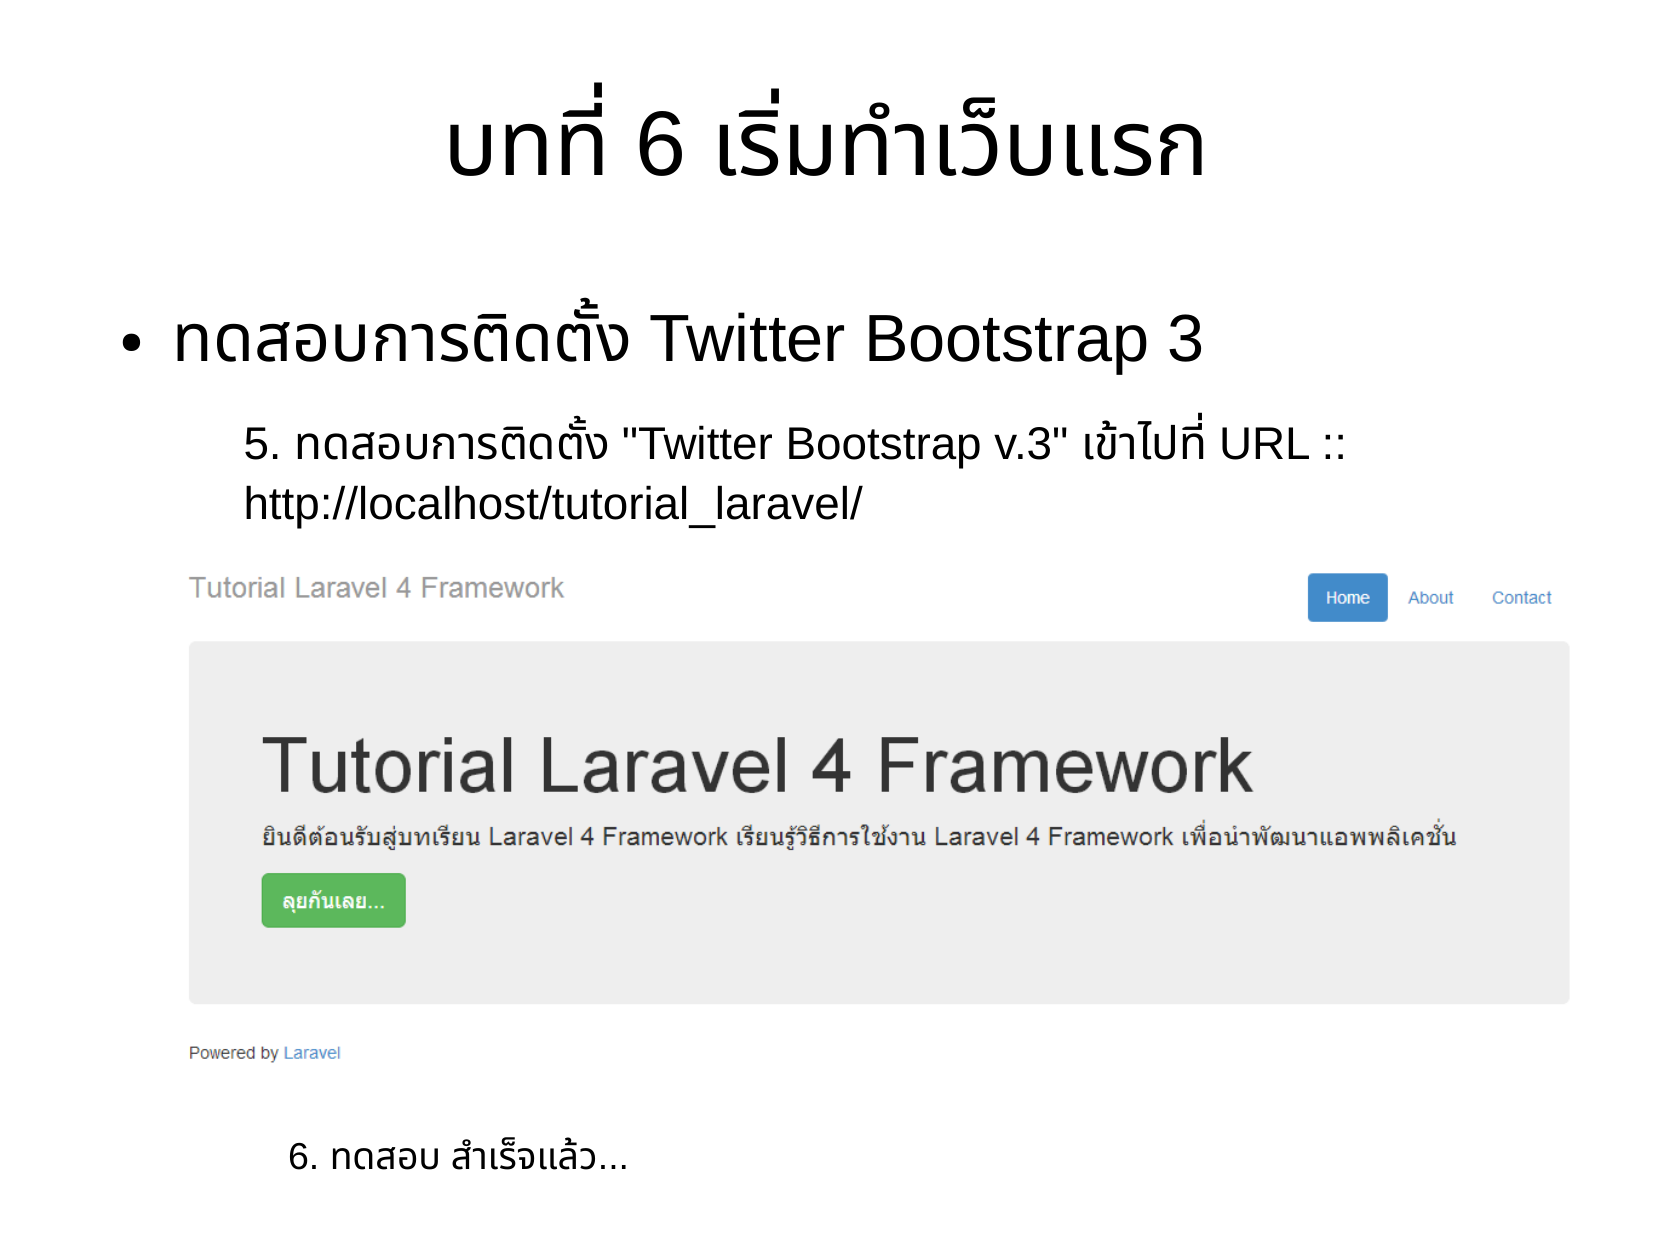

# บทที่ 6 เริ่มทำเว็บแรก
ทดสอบการติดตั้ง Twitter Bootstrap 3
5. ทดสอบการติดตั้ง "Twitter Bootstrap v.3" เข้าไปที่ URL :: http://localhost/tutorial_laravel/
6. ทดสอบ สำเร็จแล้ว...